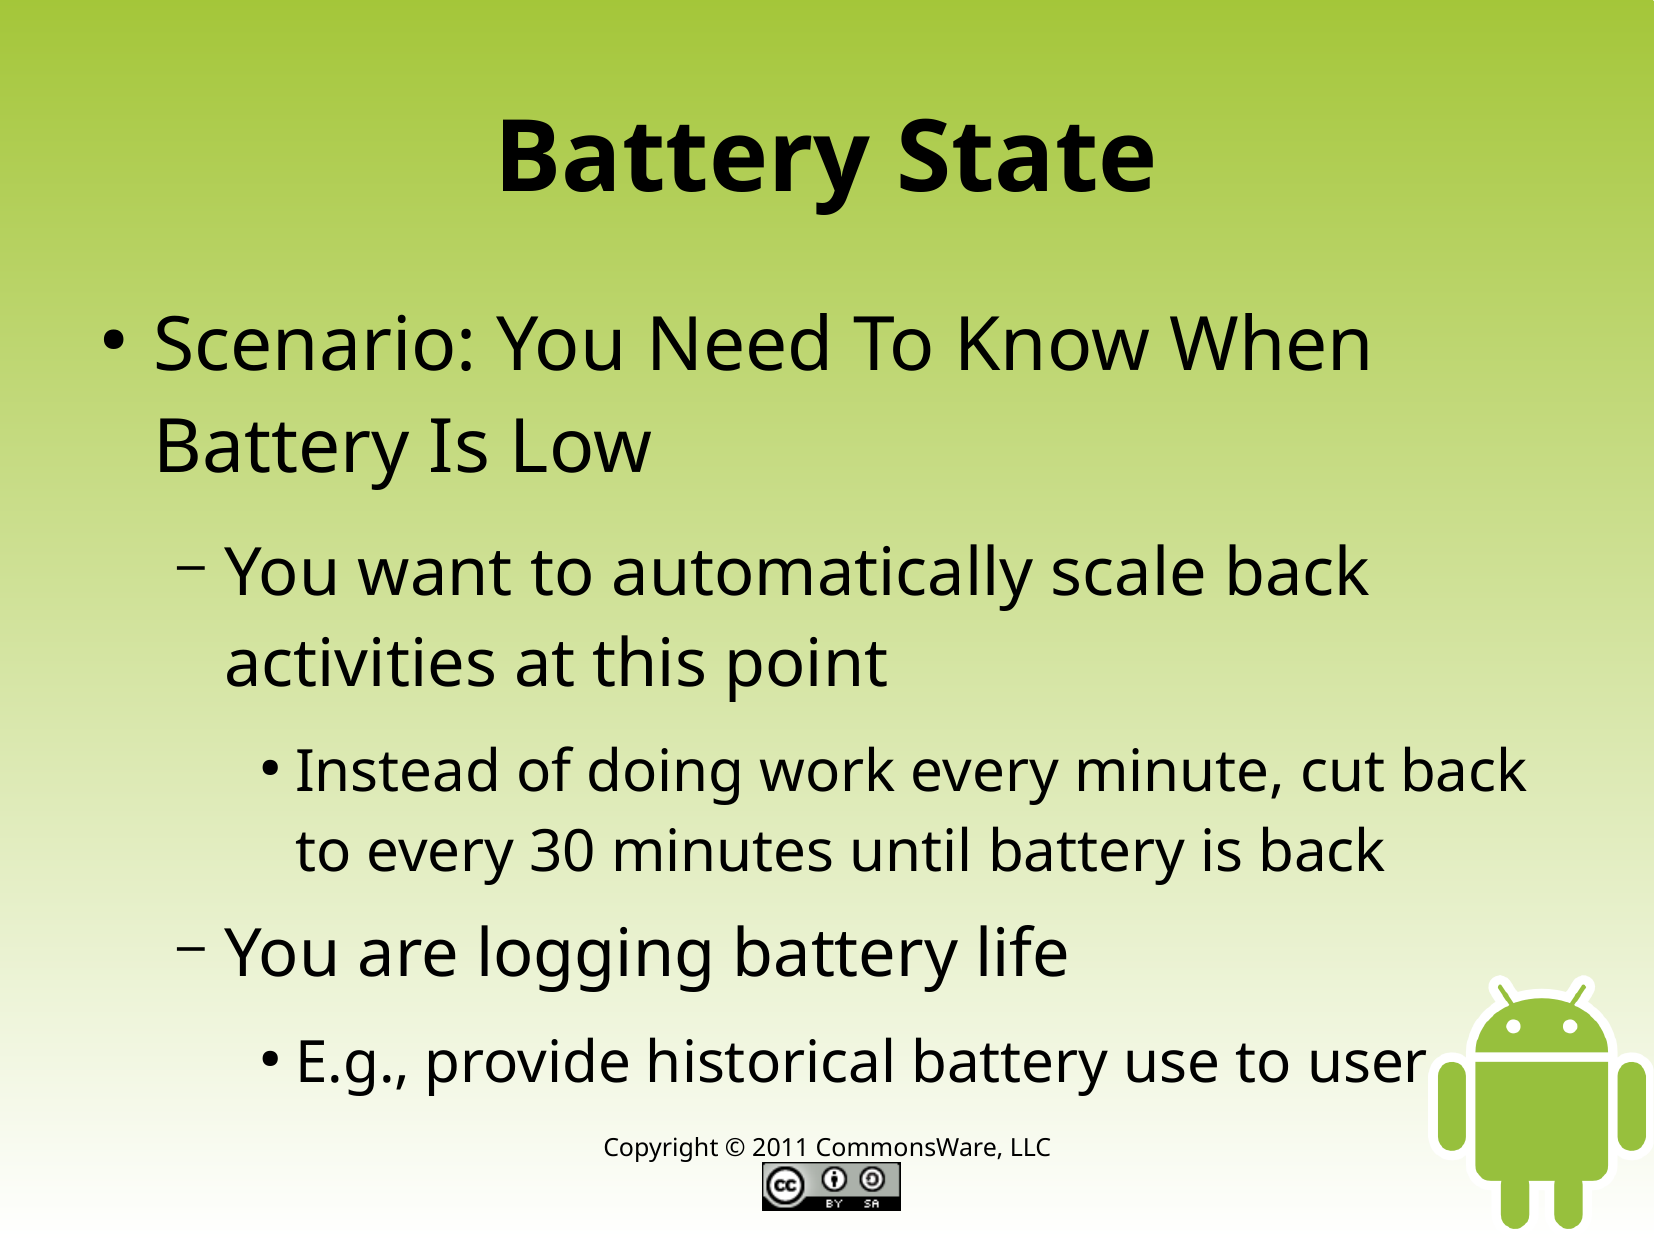

# Battery State
Scenario: You Need To Know When Battery Is Low
You want to automatically scale back activities at this point
Instead of doing work every minute, cut back to every 30 minutes until battery is back
You are logging battery life
E.g., provide historical battery use to user